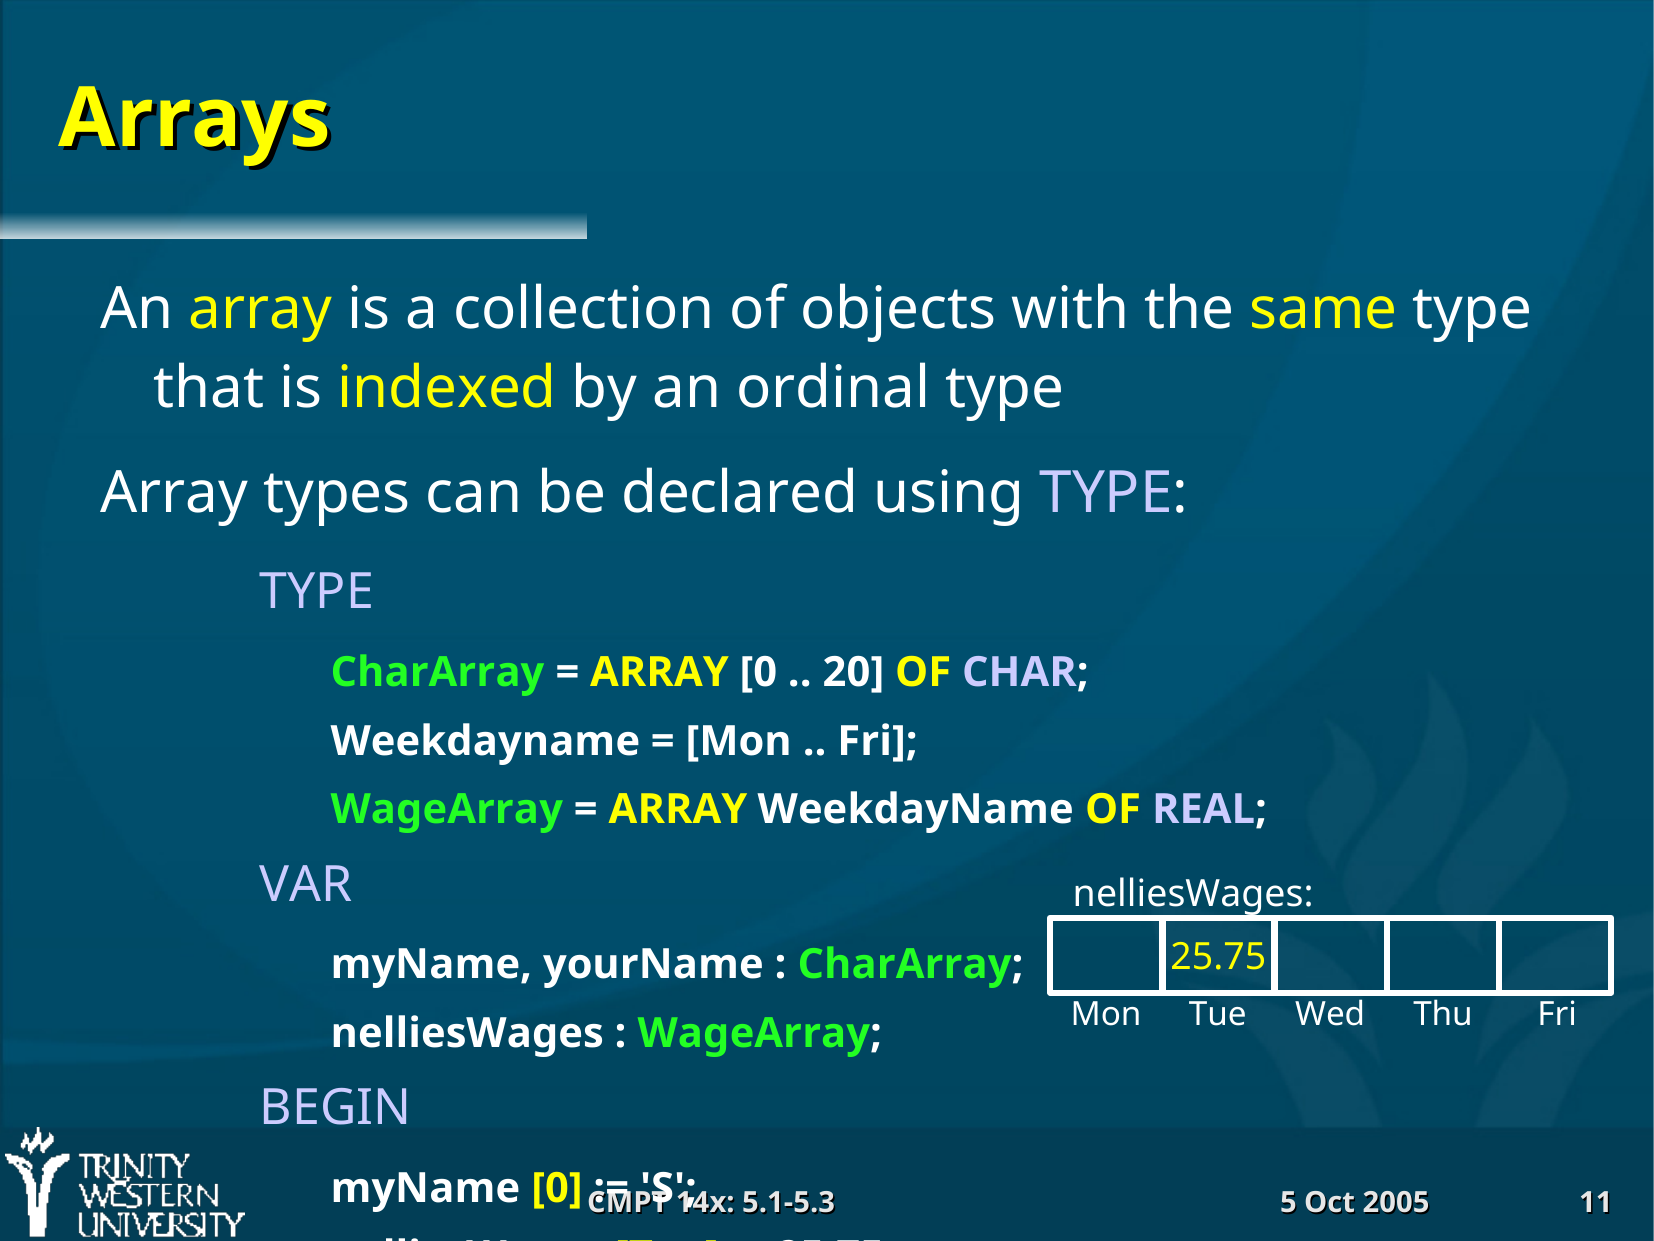

# Arrays
An array is a collection of objects with the same type that is indexed by an ordinal type
Array types can be declared using TYPE:
TYPE
CharArray = ARRAY [0 .. 20] OF CHAR;
Weekdayname = [Mon .. Fri];
WageArray = ARRAY WeekdayName OF REAL;
VAR
myName, yourName : CharArray;
nelliesWages : WageArray;
BEGIN
myName [0] := 'S';
nelliesWages [Tue] := 25.75;
nelliesWages:
25.75
Mon
Tue
Wed
Thu
Fri
CMPT 14x: 5.1-5.3
5 Oct 2005
11